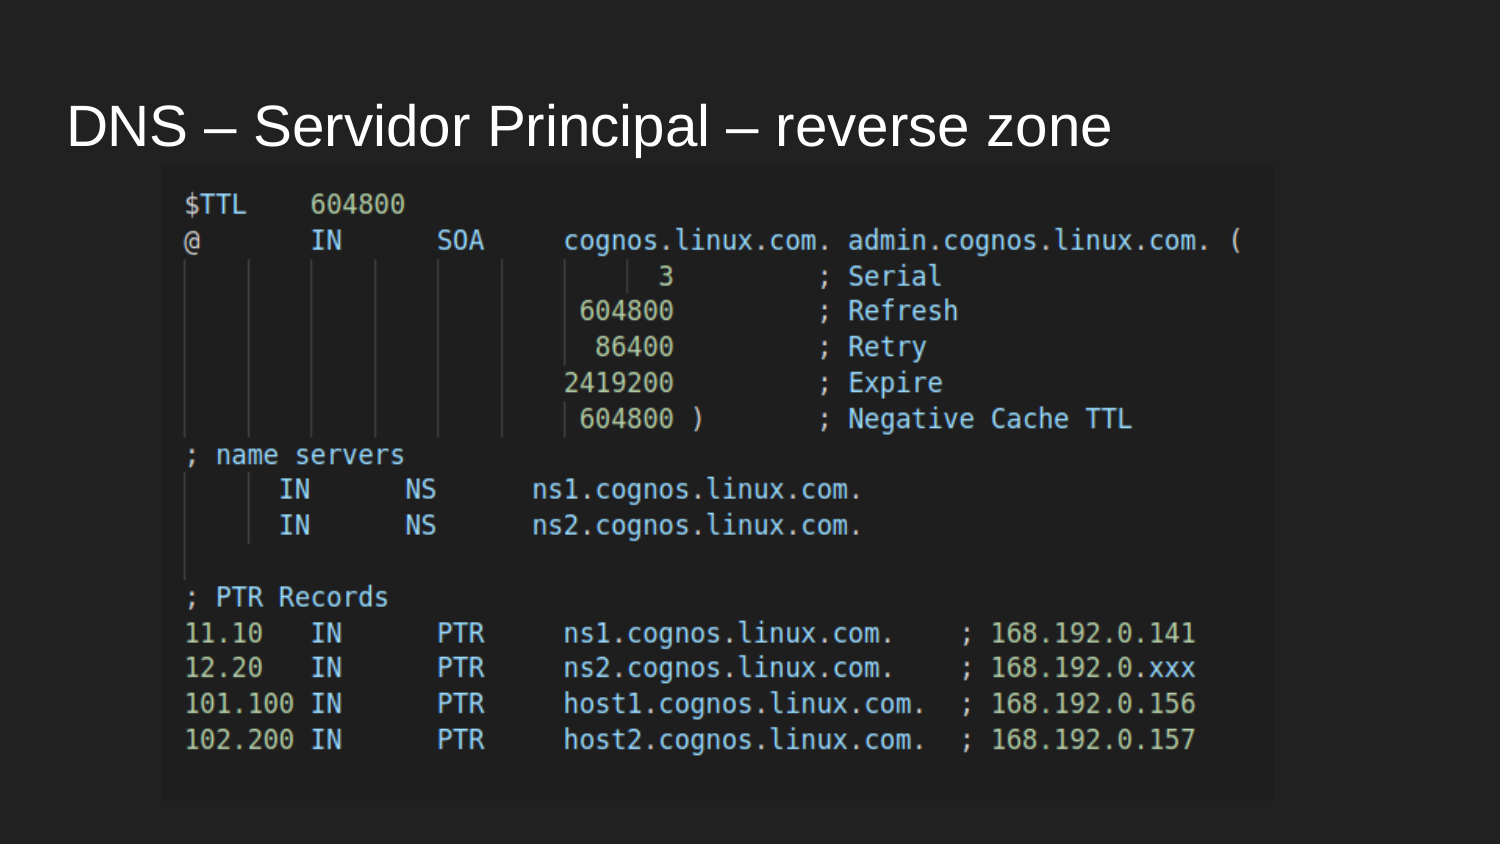

# DNS – Servidor Principal – reverse zone